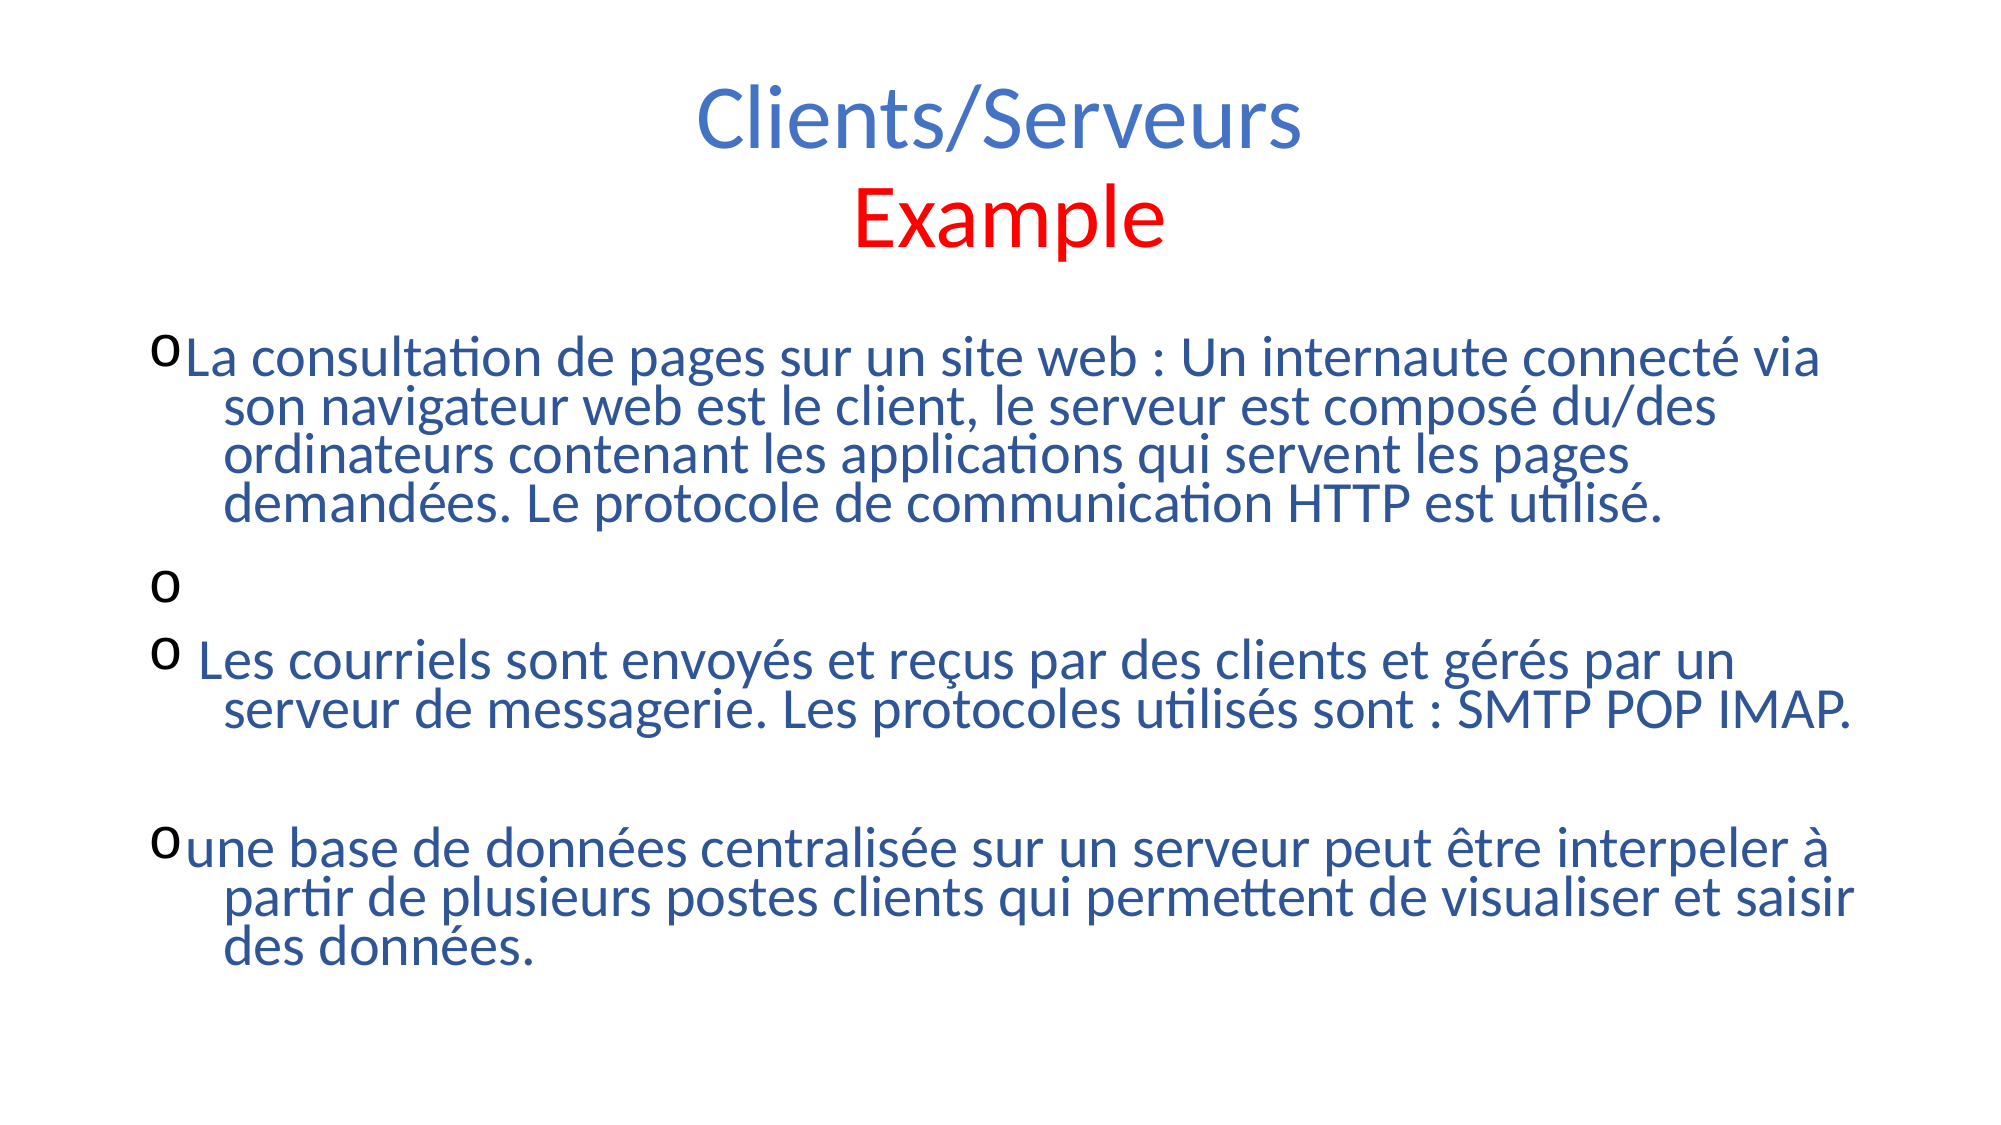

# Clients/Serveurs Example
La consultation de pages sur un site web : Un internaute connecté via son navigateur web est le client, le serveur est composé du/des ordinateurs contenant les applications qui servent les pages demandées. Le protocole de communication HTTP est utilisé.
 Les courriels sont envoyés et reçus par des clients et gérés par un serveur de messagerie. Les protocoles utilisés sont : SMTP POP IMAP.
une base de données centralisée sur un serveur peut être interpeler à partir de plusieurs postes clients qui permettent de visualiser et saisir des données.